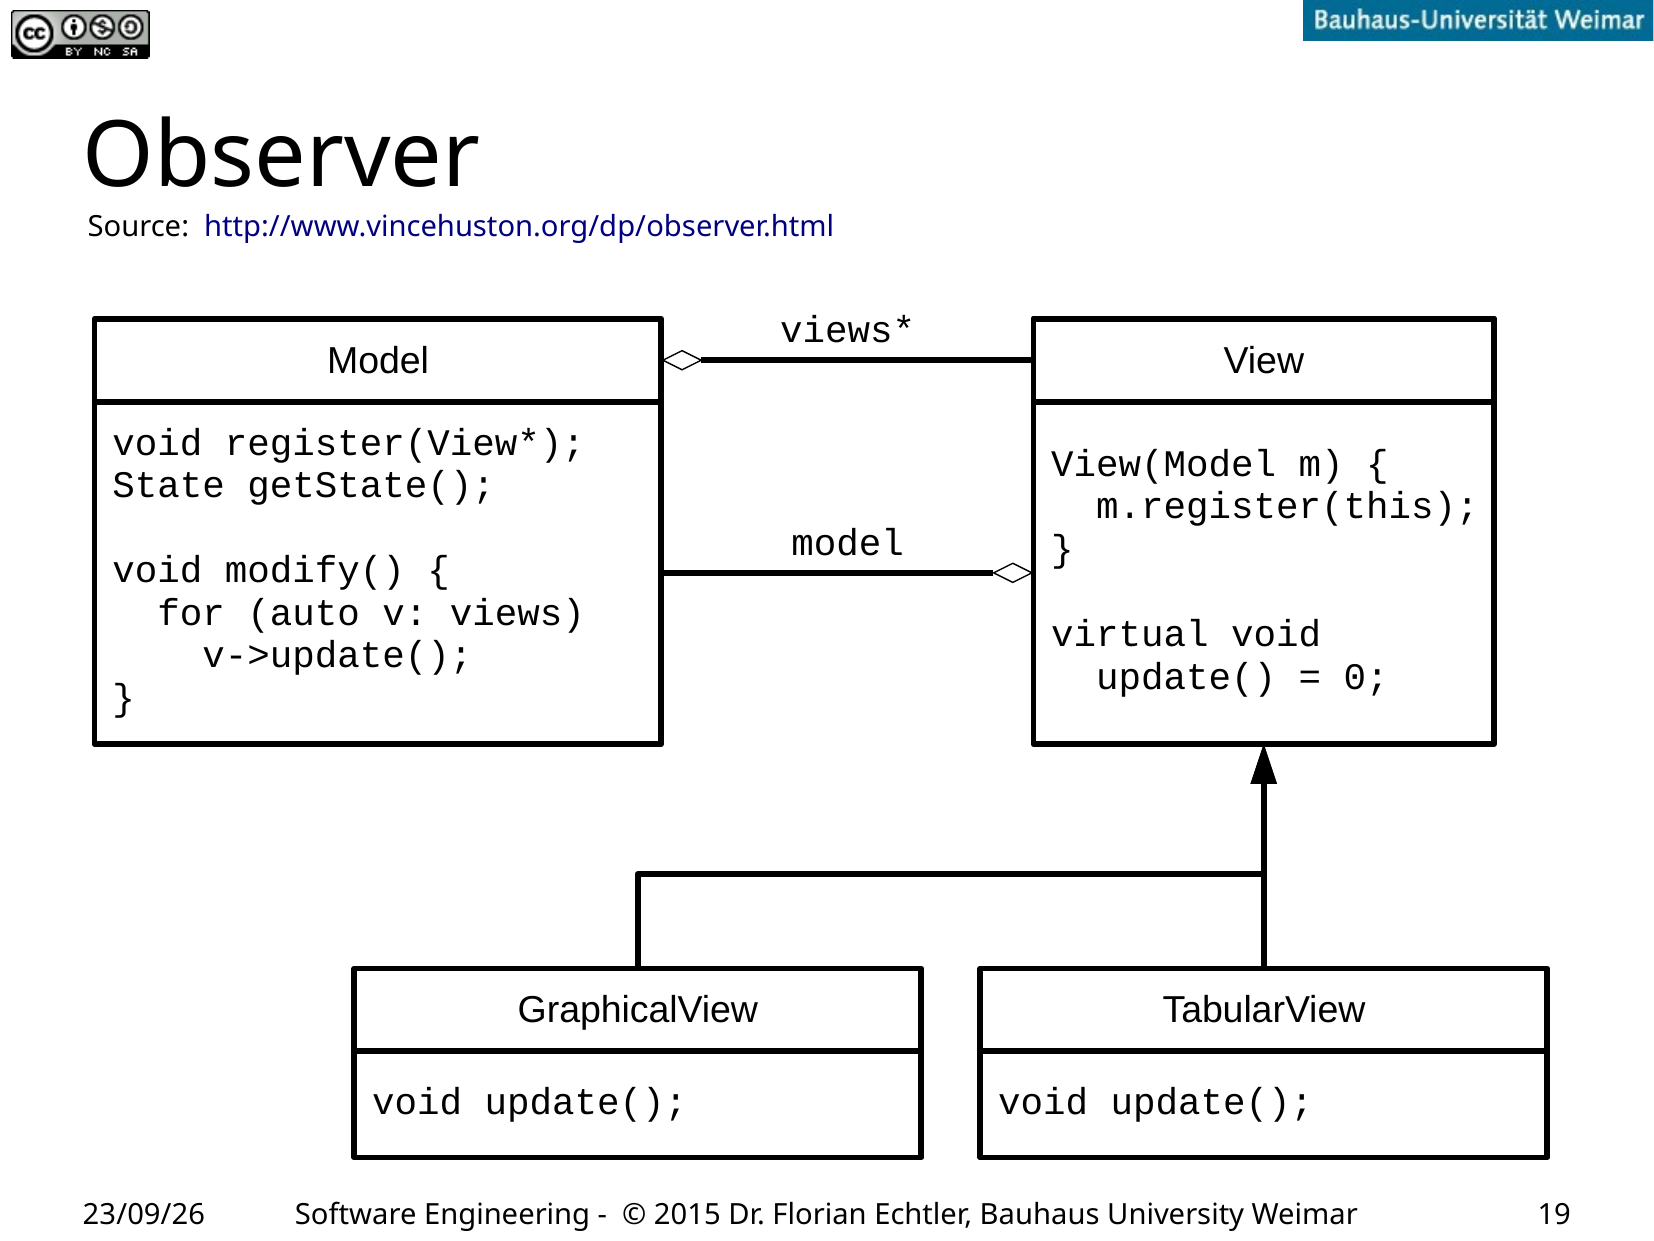

# Observer
Source: http://www.vincehuston.org/dp/observer.html
Model
Visitor
View
void register(View*);
State getState();
void modify() {
 for (auto v: views)
 v->update();
}
virtual void visit
 (DivElement* d);
virtual void visit
 (SpanElement* s);
...
View(Model m) {
 m.register(this);
}
virtual void
 update() = 0;
GraphicalView
TabularView
void update();
void update();
Software Engineering - © 2015 Dr. Florian Echtler, Bauhaus University Weimar
19